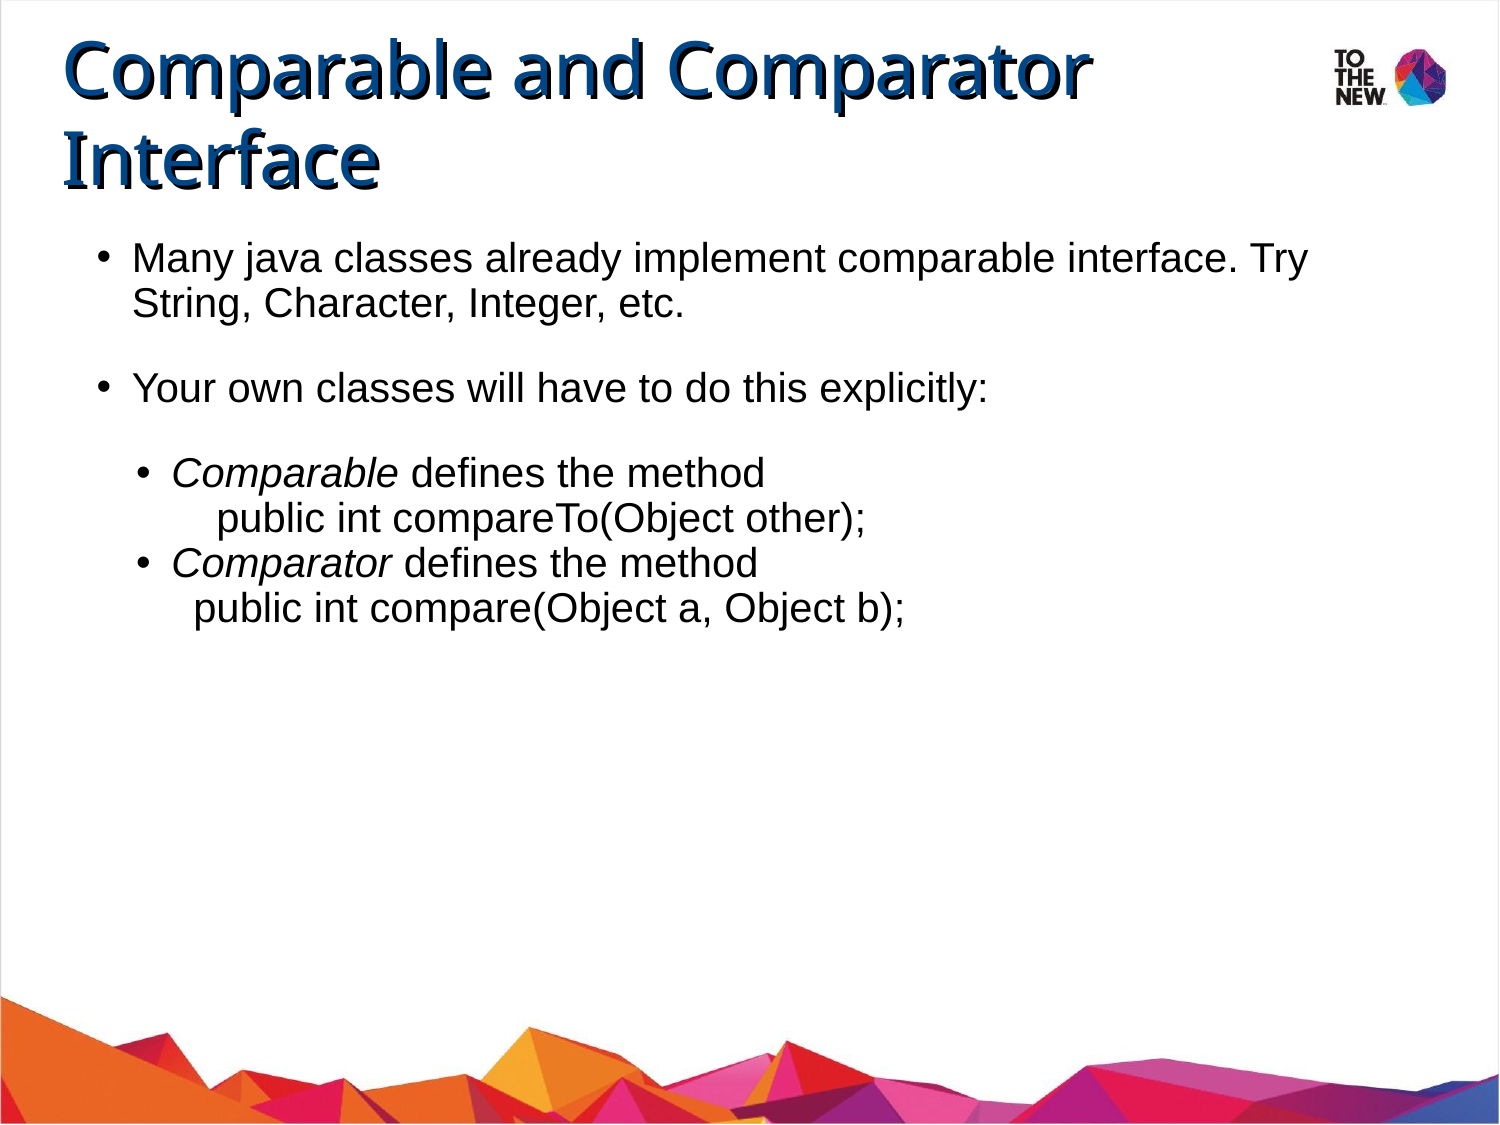

Comparable and Comparator Interface
Many java classes already implement comparable interface. Try String, Character, Integer, etc.
Your own classes will have to do this explicitly:
Comparable defines the method
	 public int compareTo(Object other);
Comparator defines the method
	 public int compare(Object a, Object b);